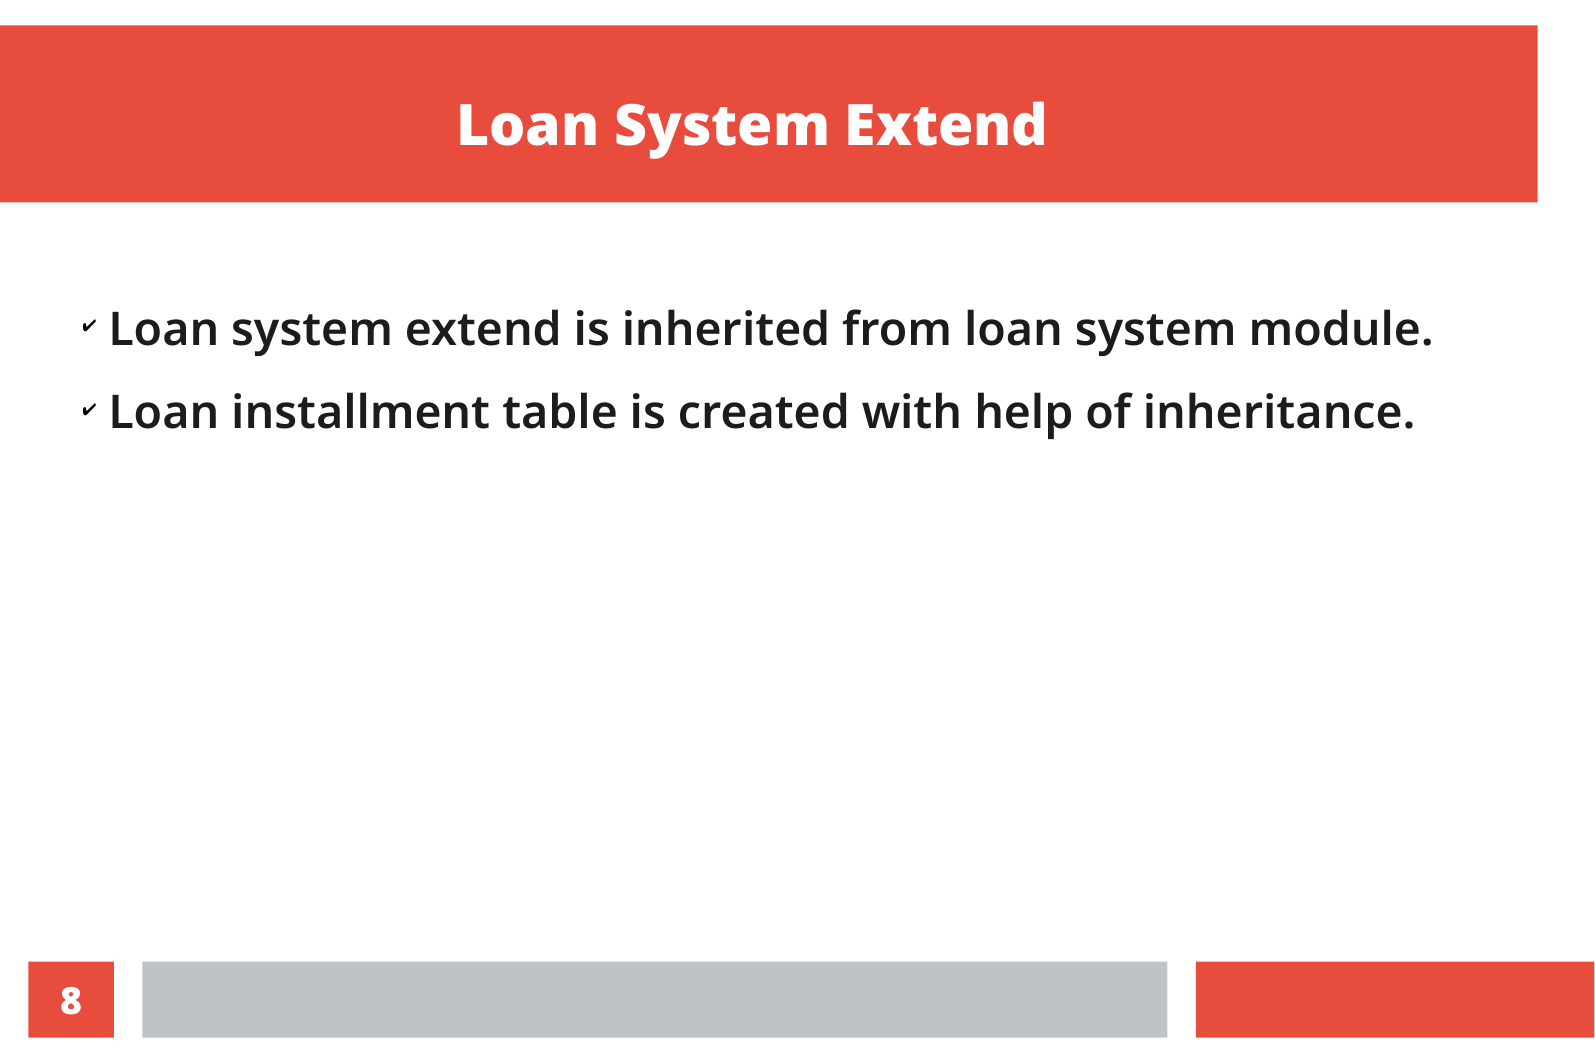

# Loan System Extend
 Loan system extend is inherited from loan system module.
 Loan installment table is created with help of inheritance.
8